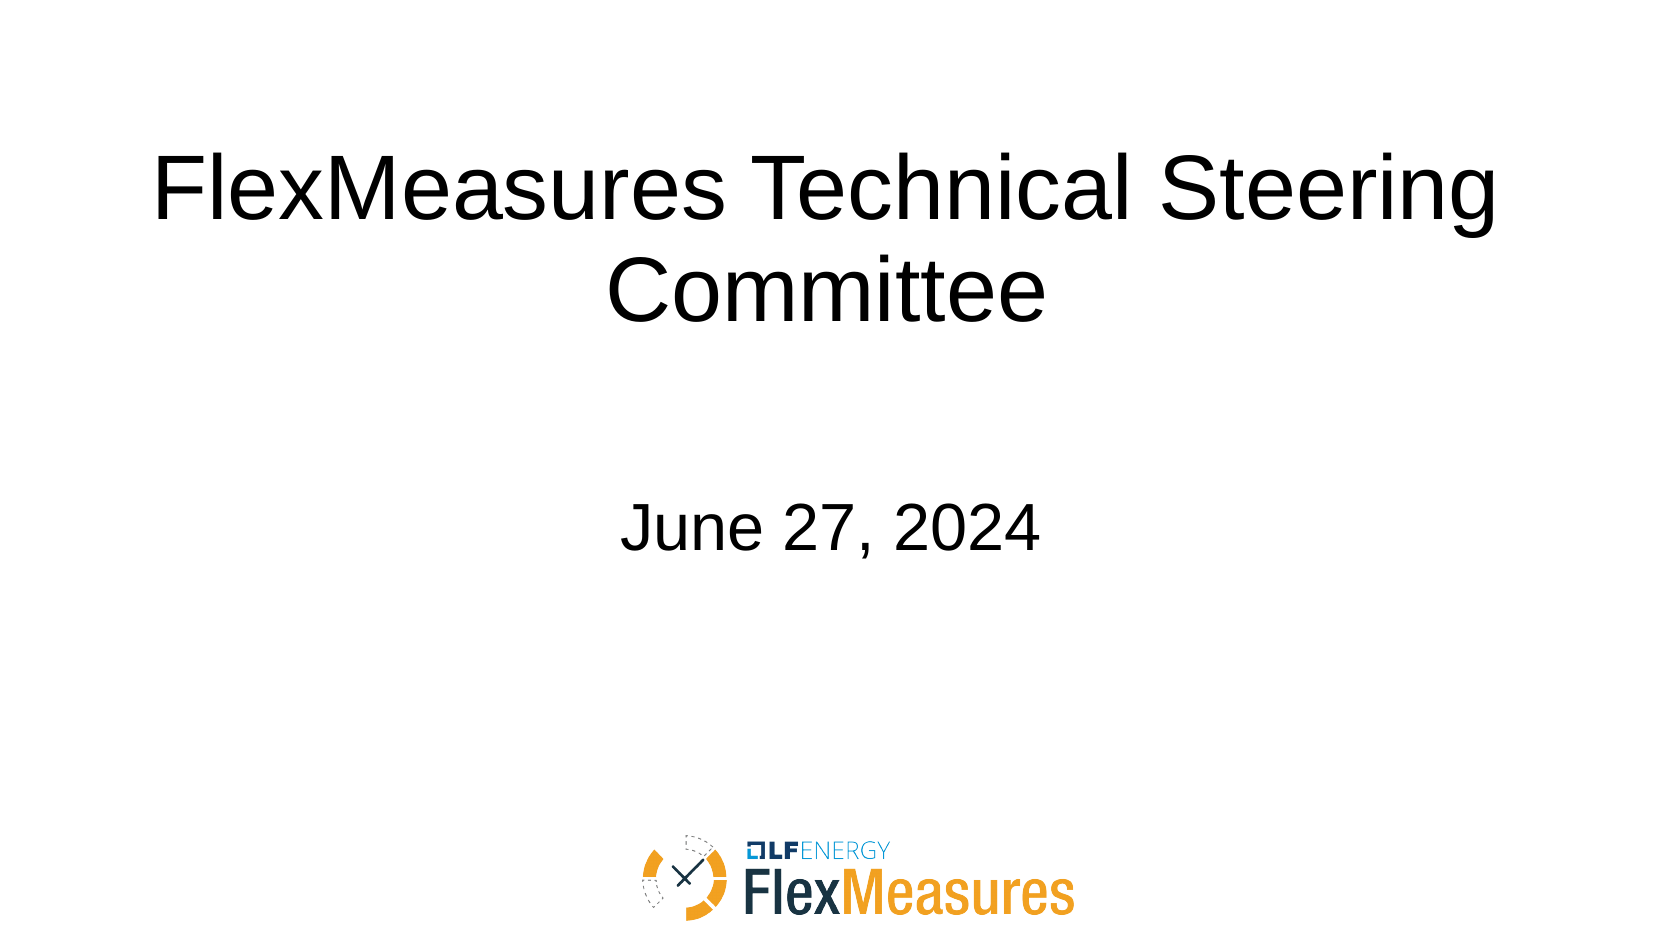

# FlexMeasures Technical Steering Committee
June 27, 2024